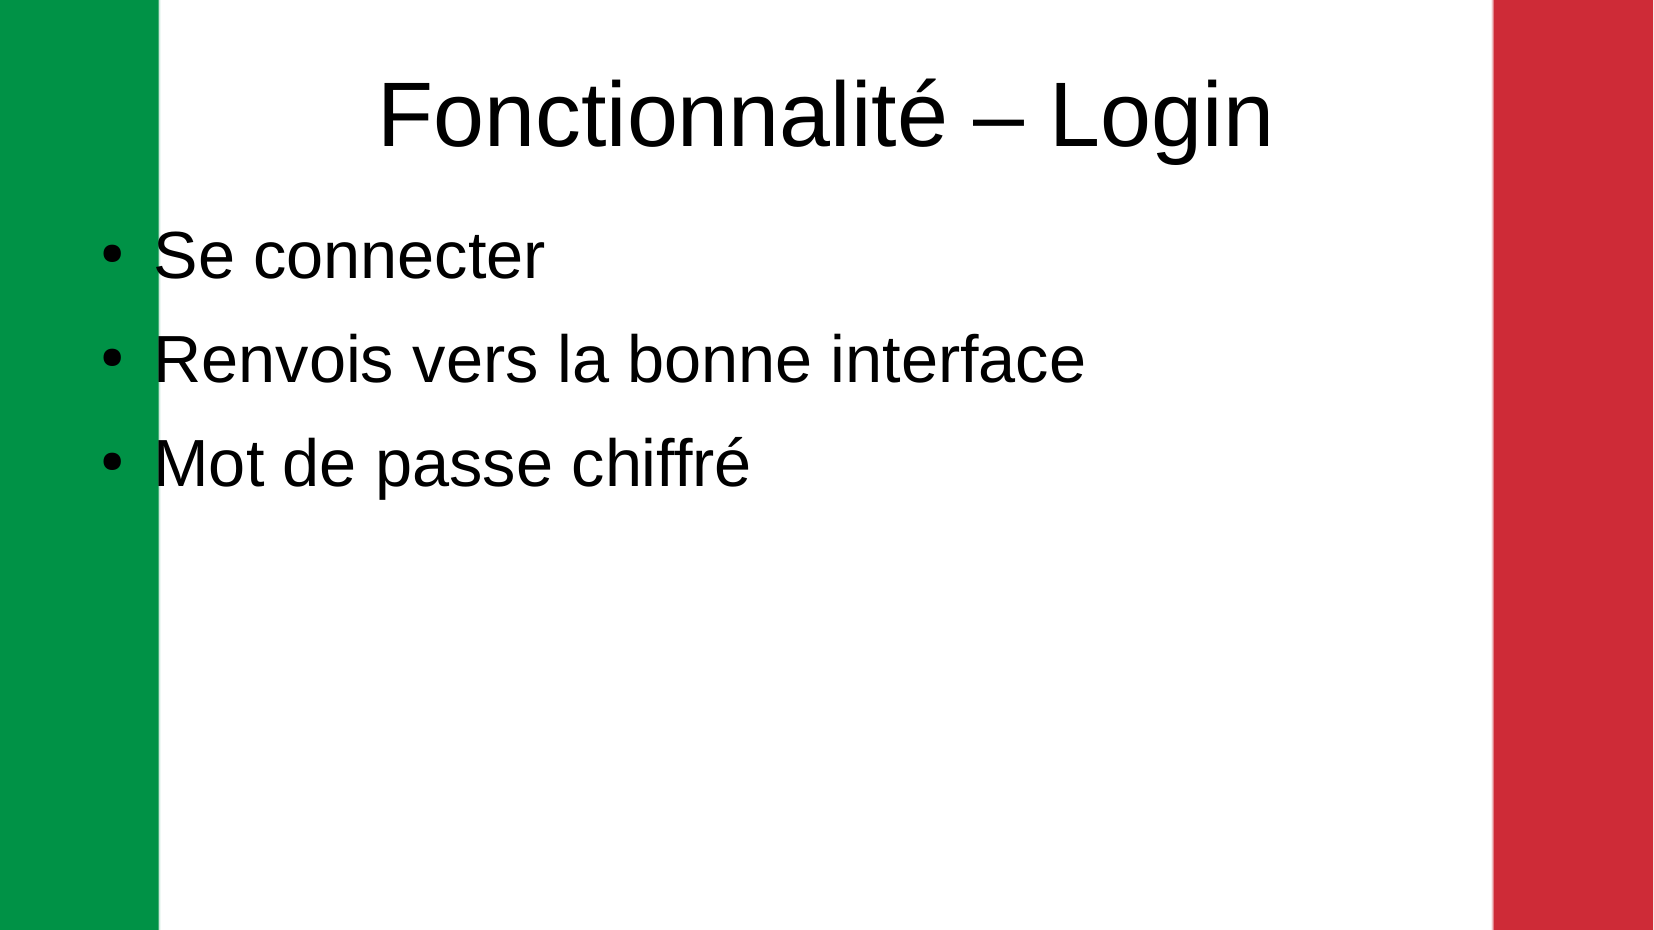

# Fonctionnalité – Login
Se connecter
Renvois vers la bonne interface
Mot de passe chiffré